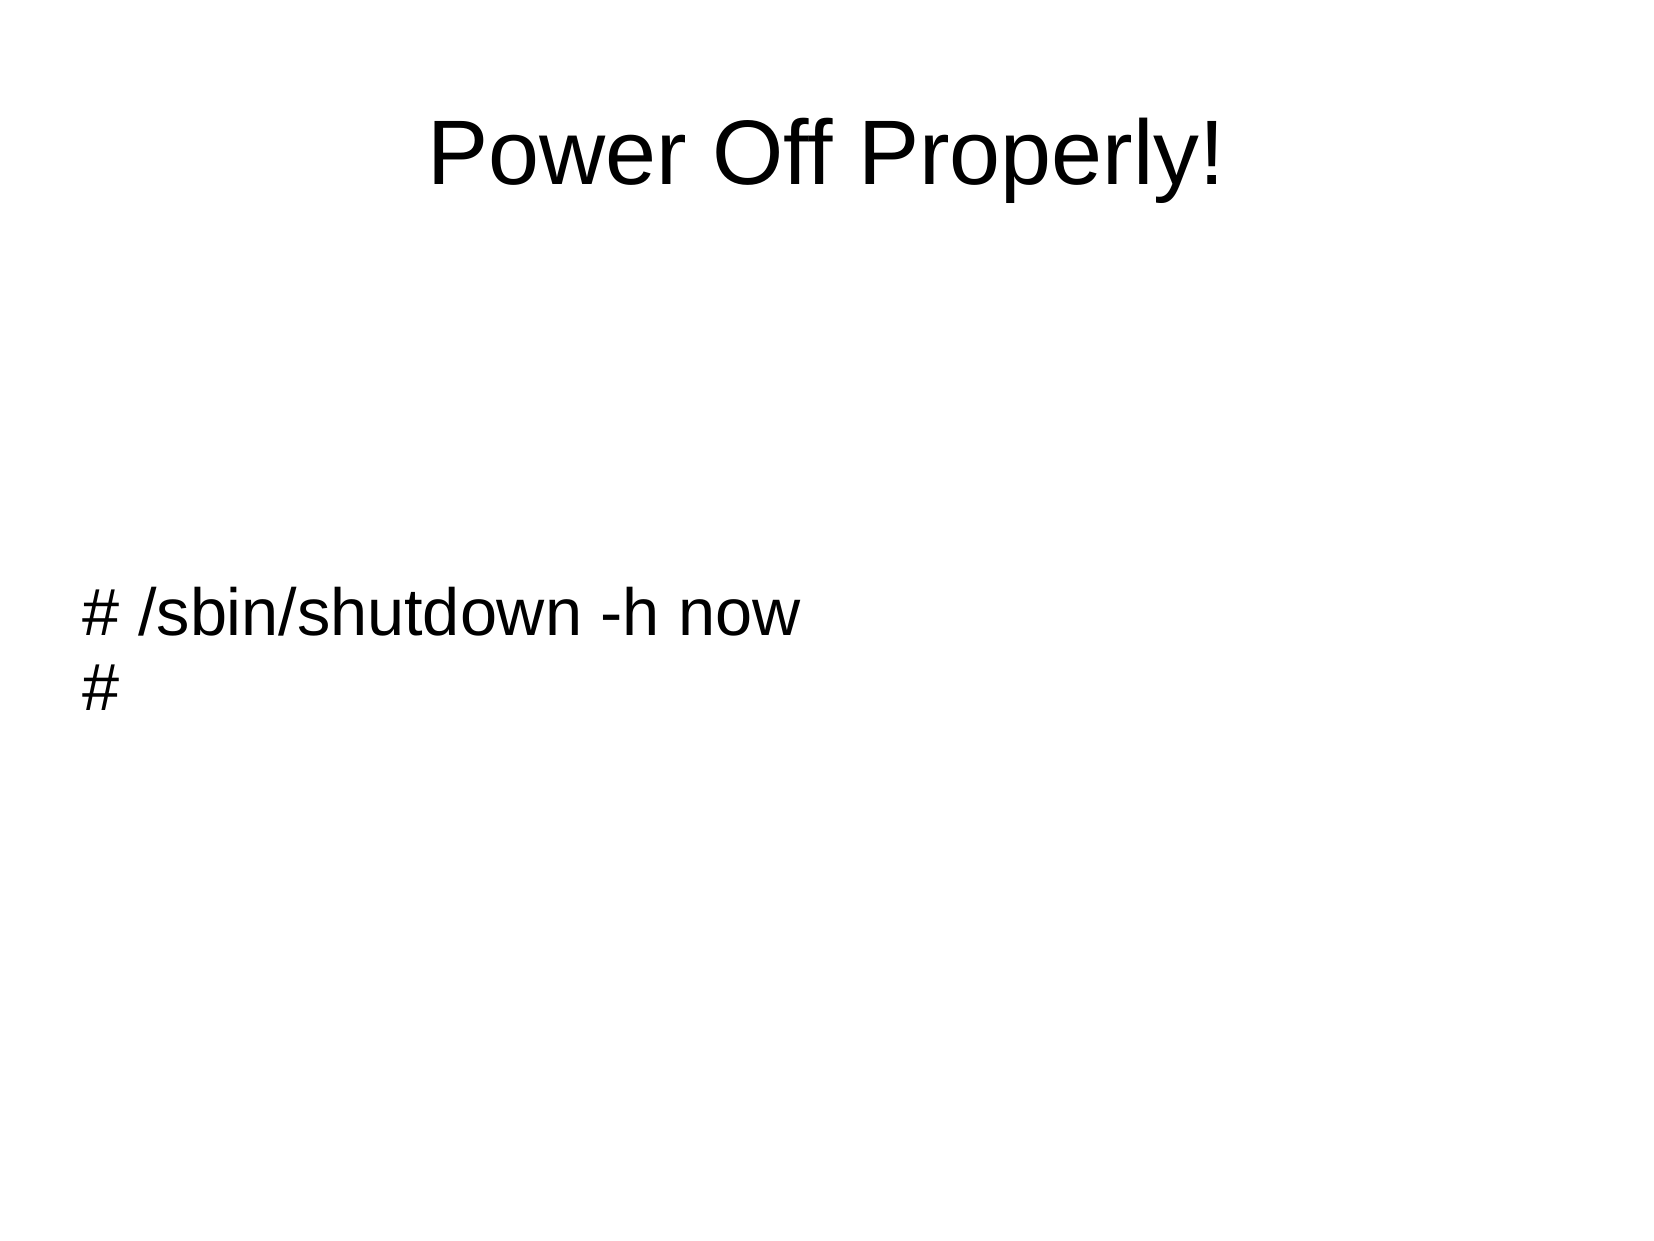

# Power Off Properly!
# /sbin/shutdown -h now
#